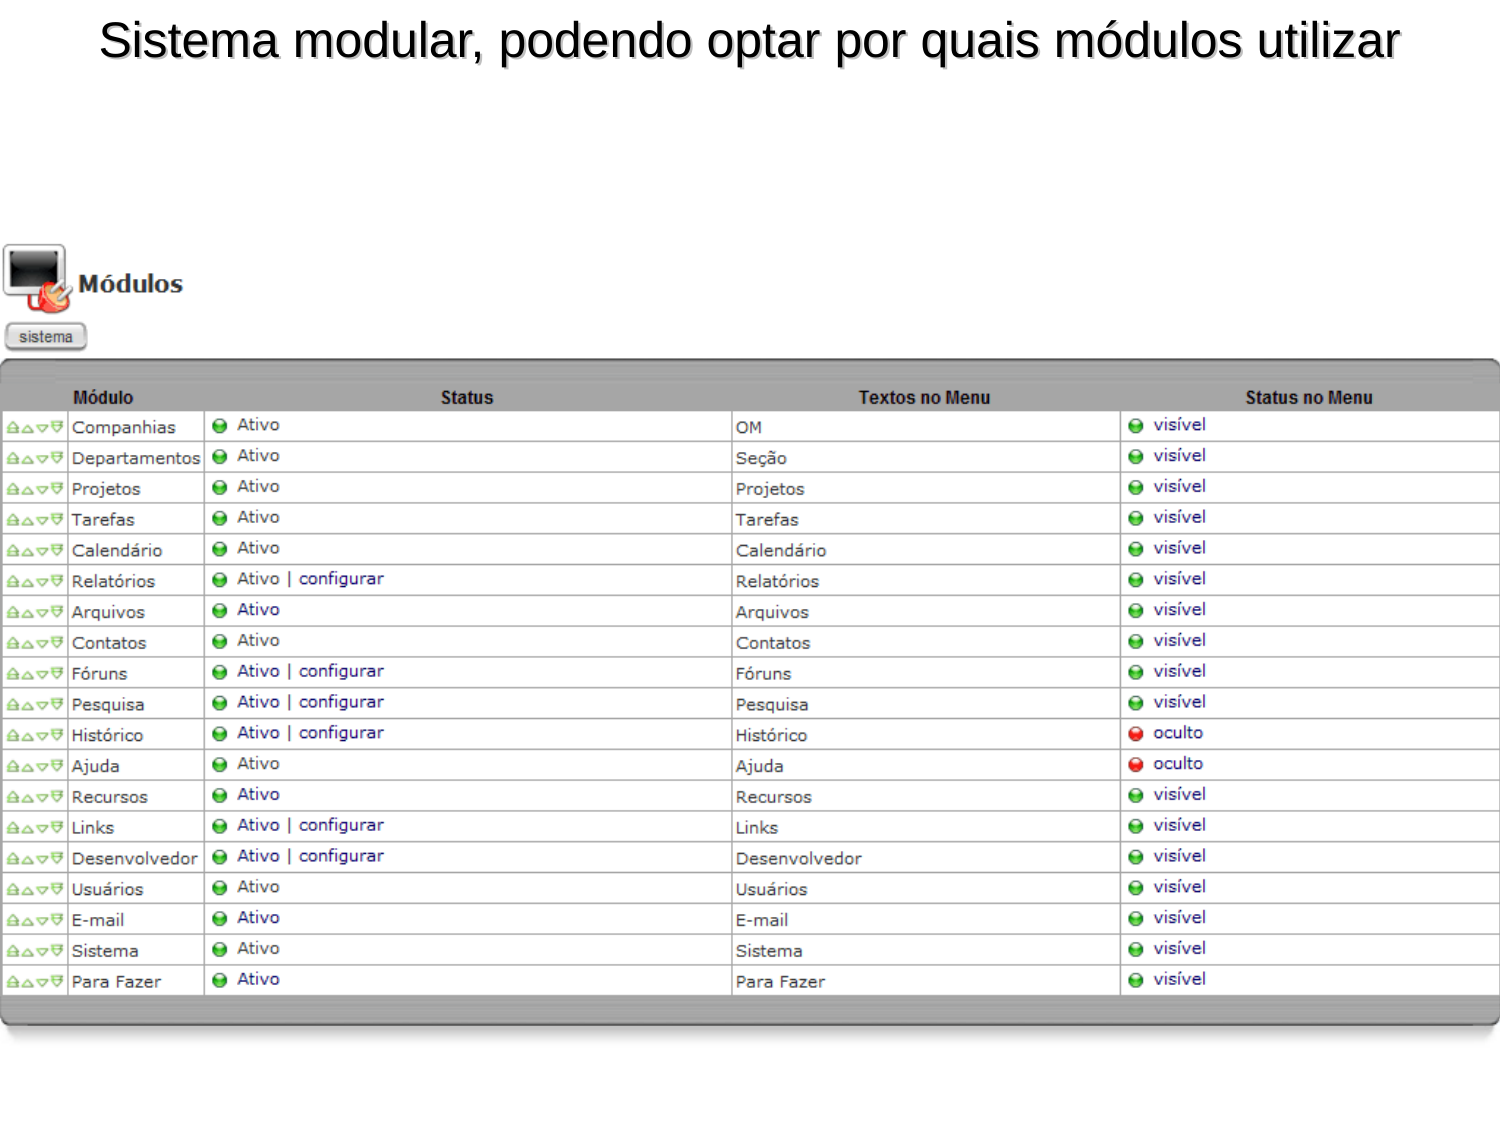

Sistema modular, podendo optar por quais módulos utilizar